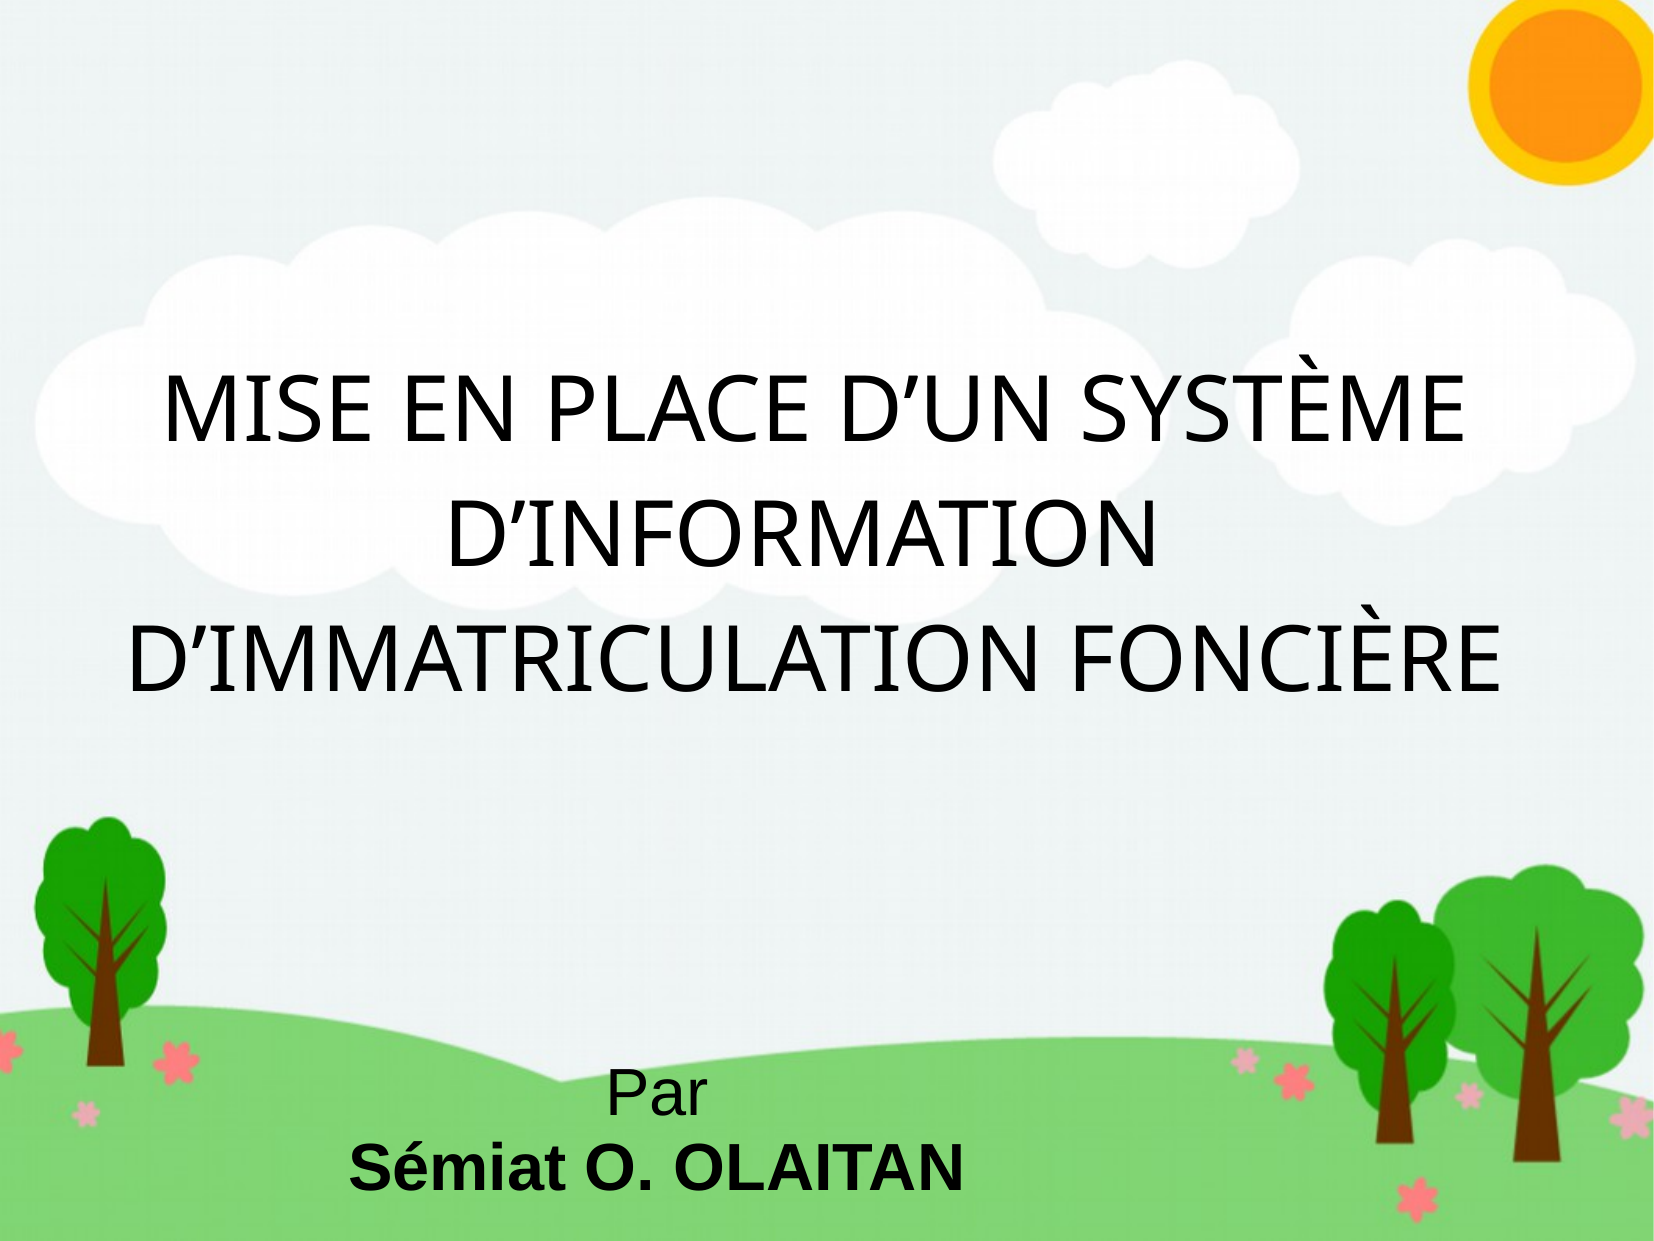

# MISE EN PLACE D’UN SYSTÈME D’INFORMATION D’IMMATRICULATION FONCIÈRE
Par
Sémiat O. OLAITAN